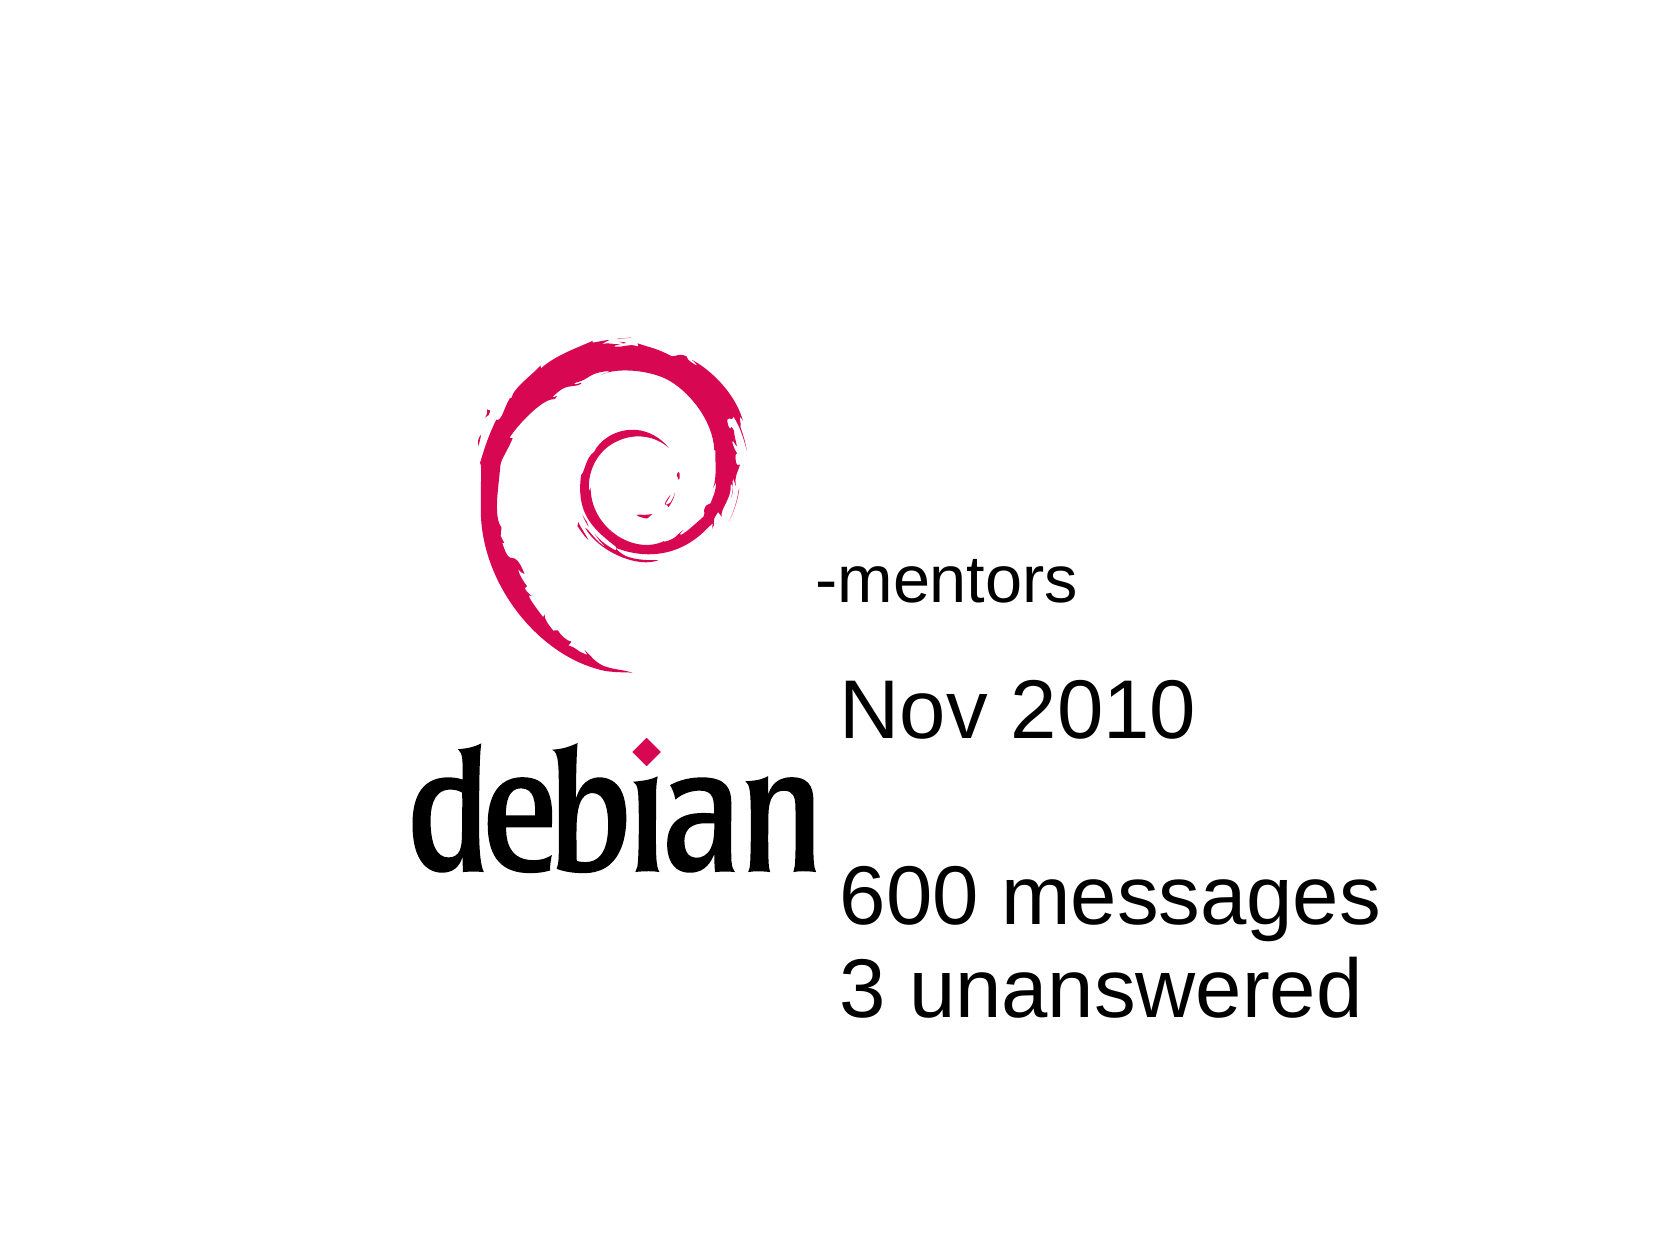

# -mentors
Nov 2010
600 messages
3 unanswered